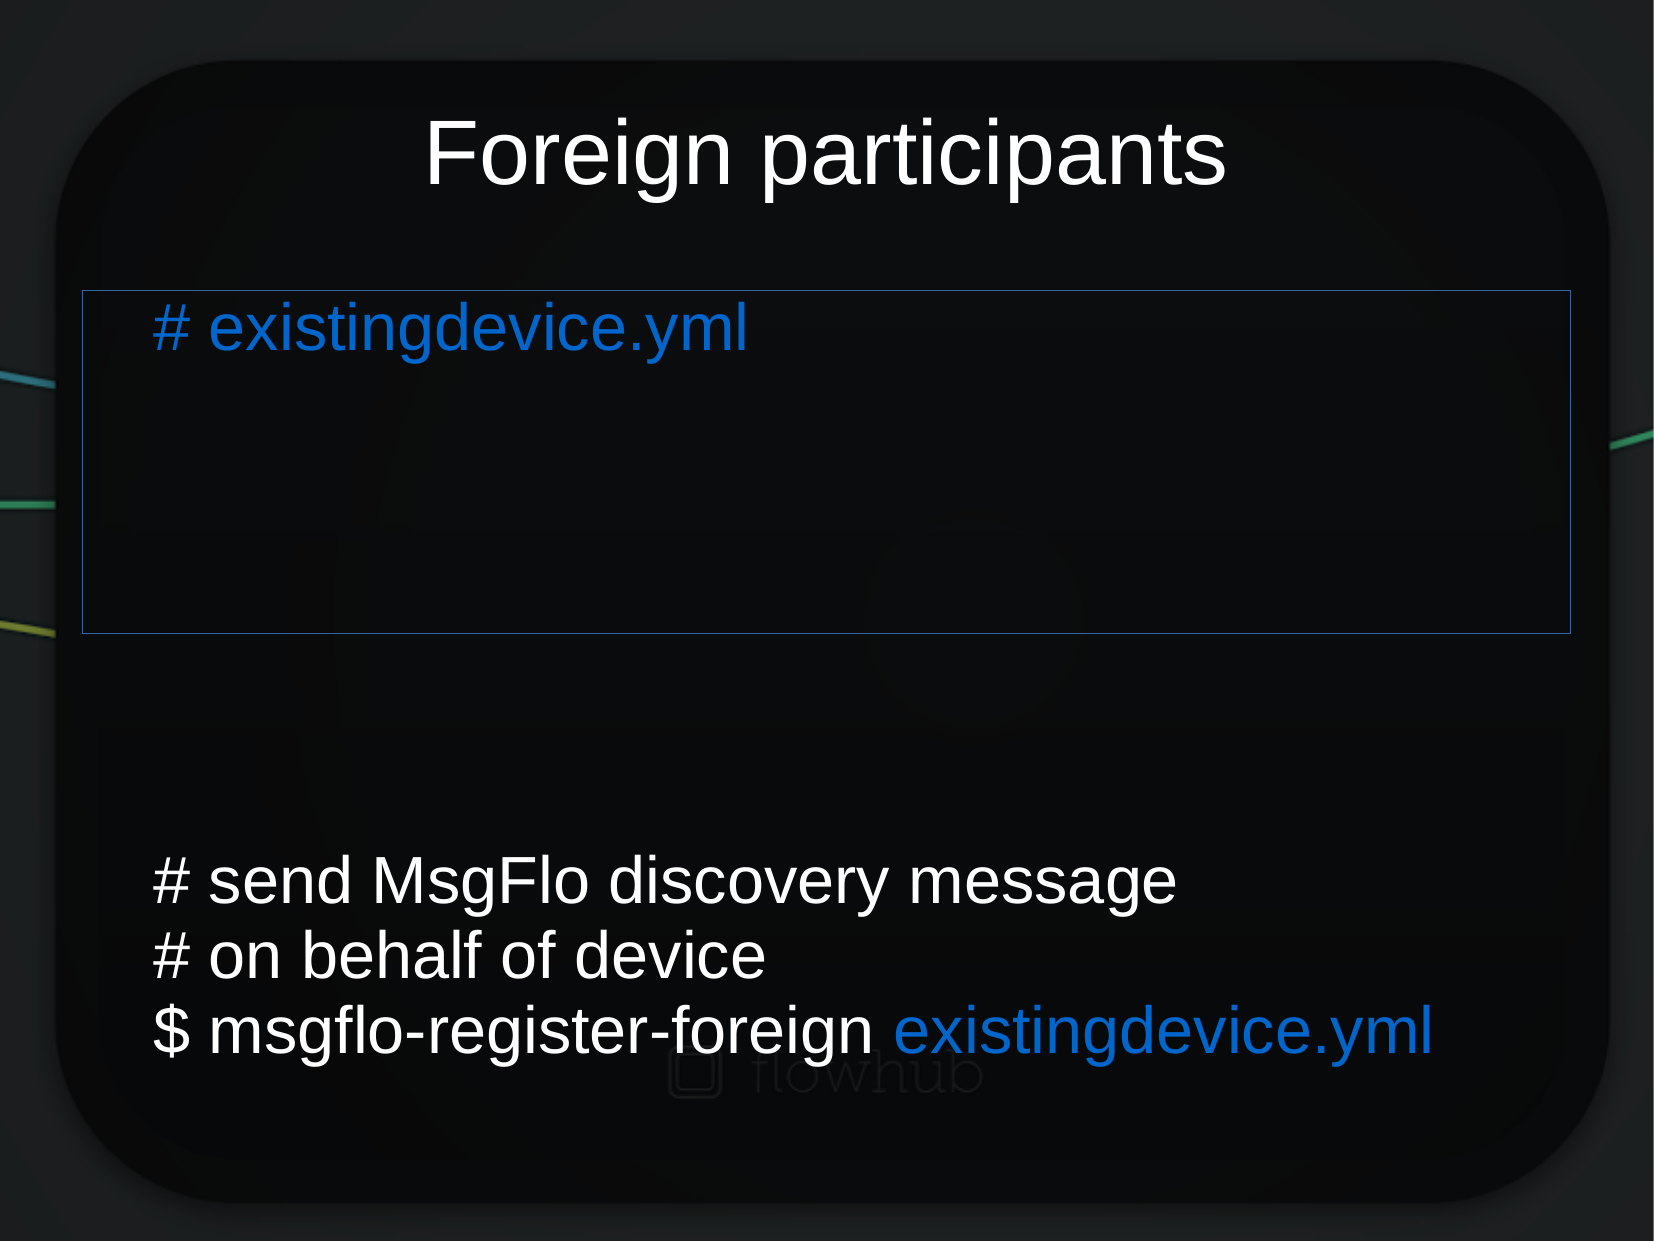

# Foreign participants
# existingdevice.yml
# send MsgFlo discovery message # on behalf of device $ msgflo-register-foreign existingdevice.yml